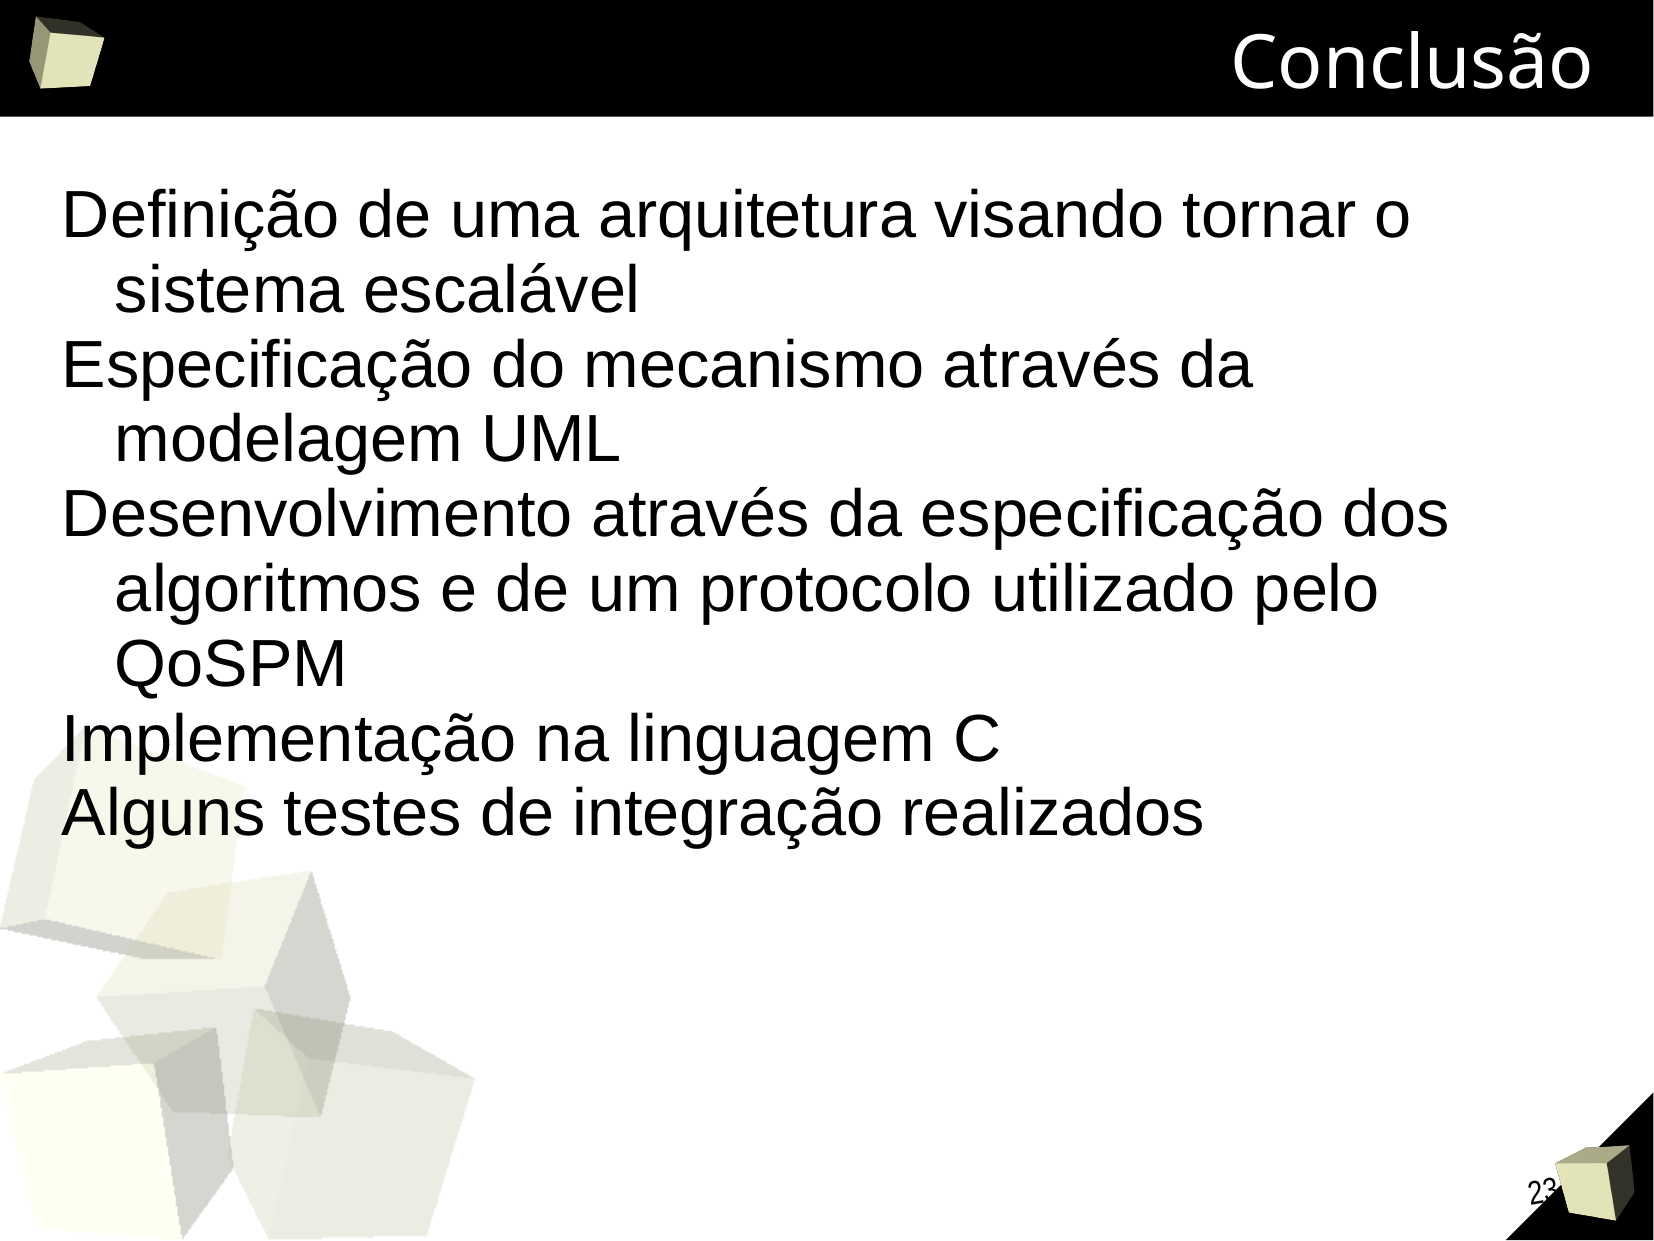

# Conclusão
Definição de uma arquitetura visando tornar o sistema escalável
Especificação do mecanismo através da modelagem UML
Desenvolvimento através da especificação dos algoritmos e de um protocolo utilizado pelo QoSPM
Implementação na linguagem C
Alguns testes de integração realizados